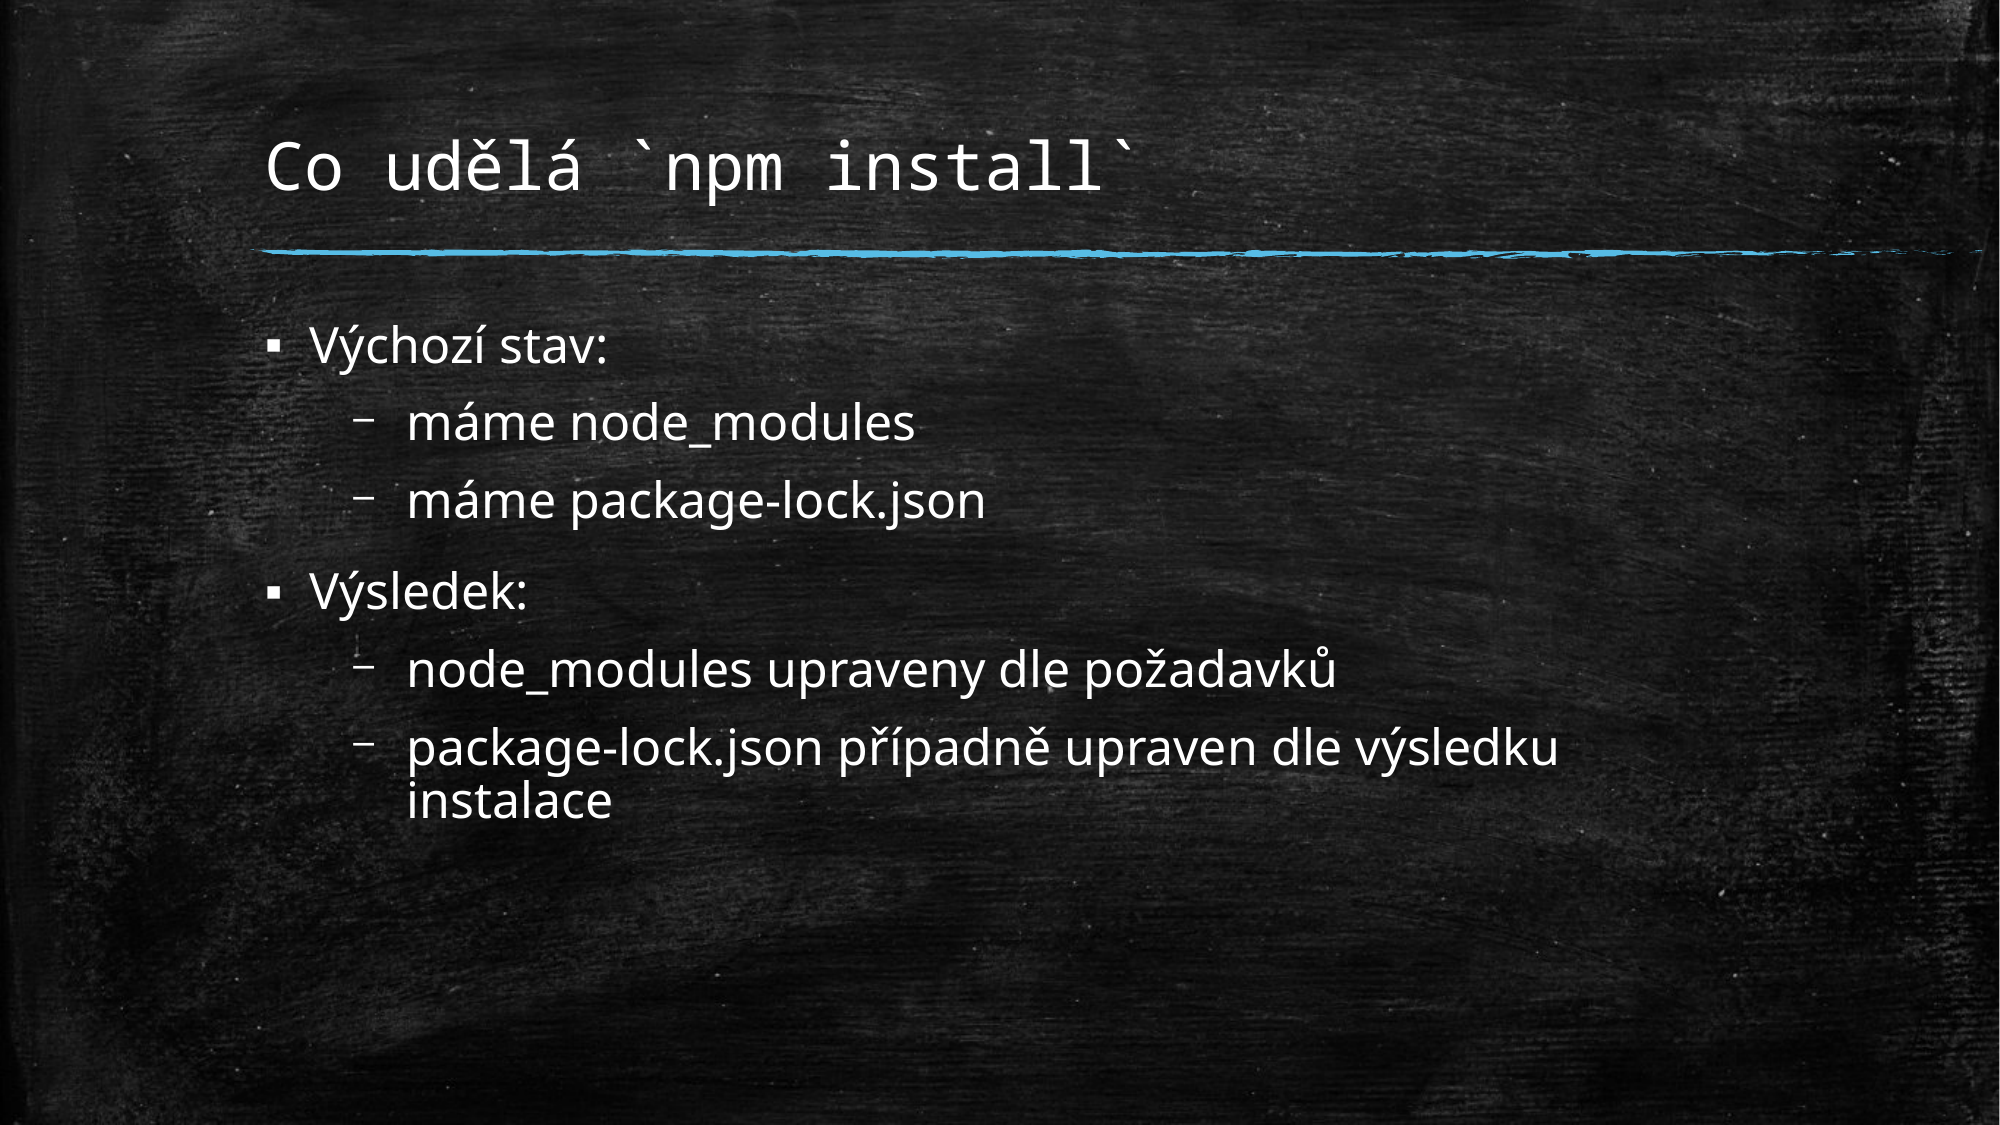

# Co udělá `npm install`
Výchozí stav:
máme node_modules
máme package-lock.json
Výsledek:
node_modules upraveny dle požadavků
package-lock.json případně upraven dle výsledku instalace